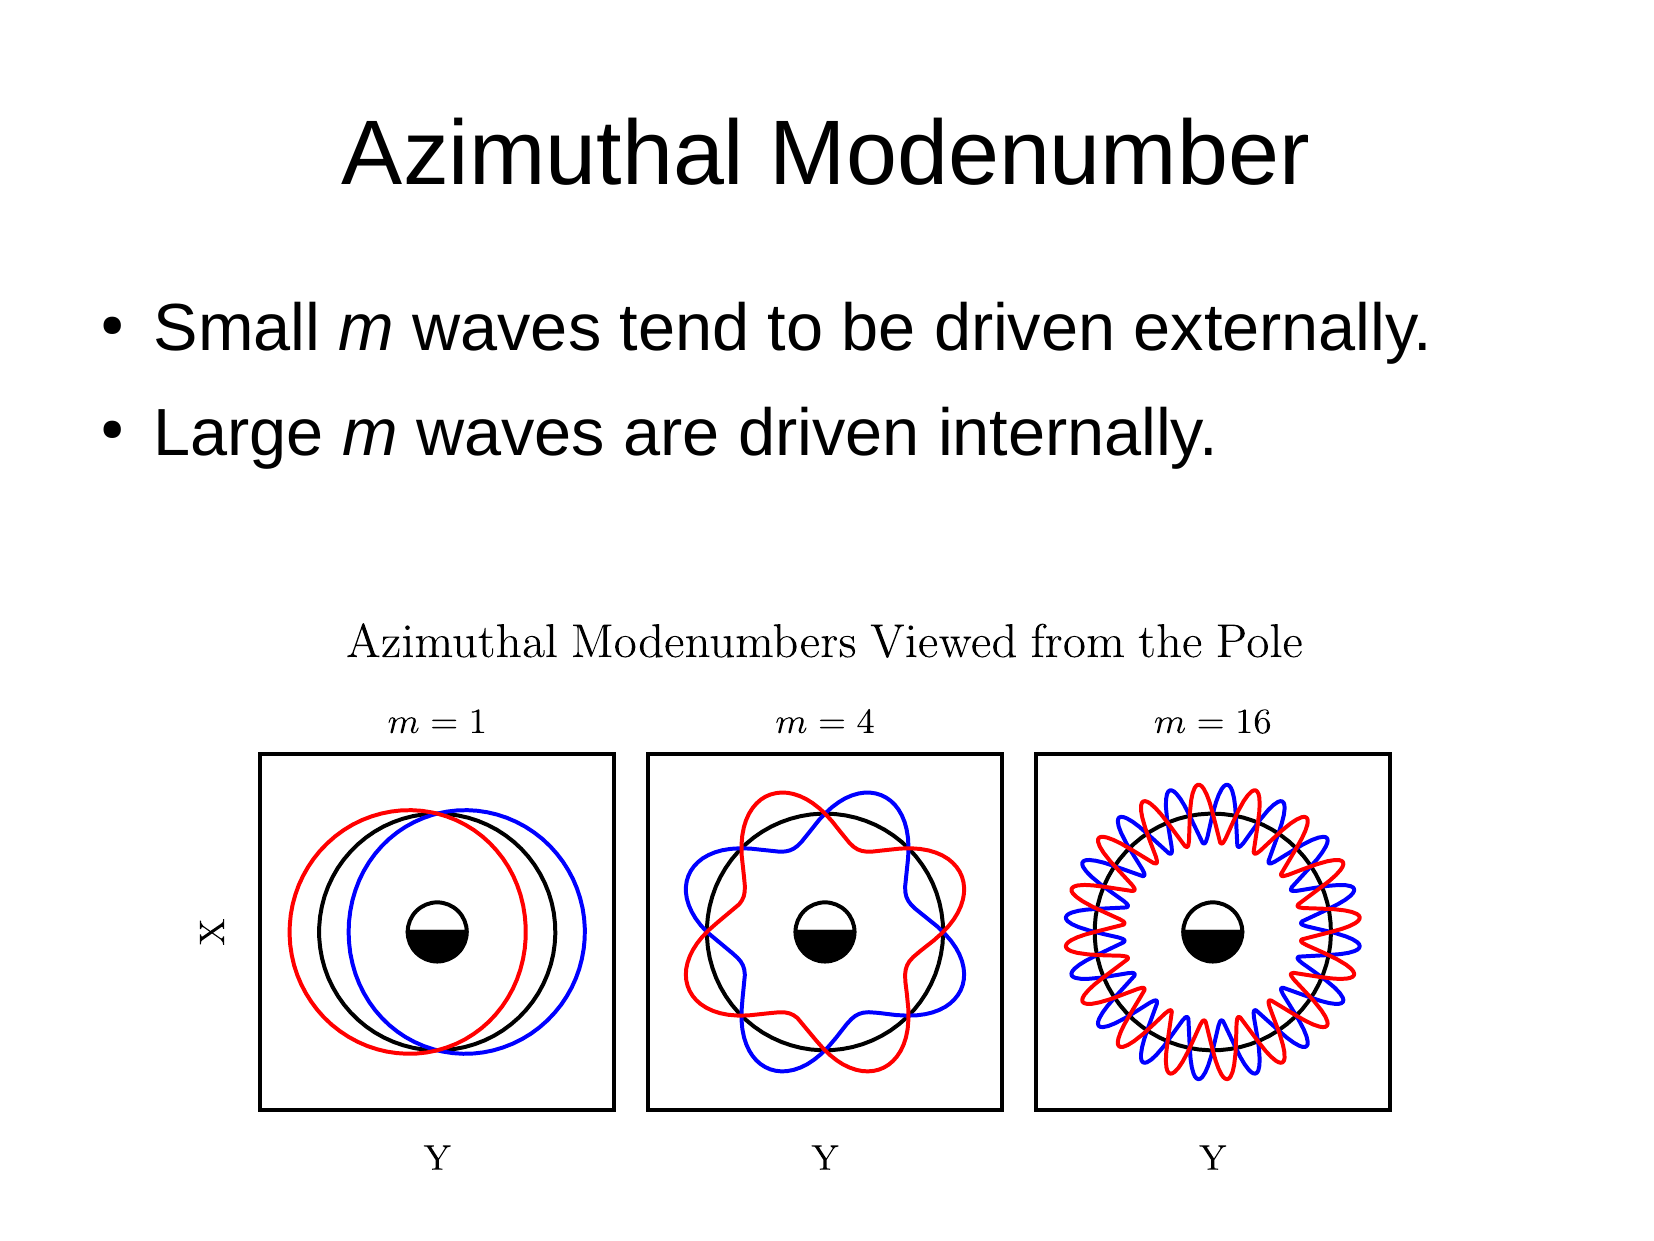

# Azimuthal Modenumber
Small m waves tend to be driven externally.
Large m waves are driven internally.